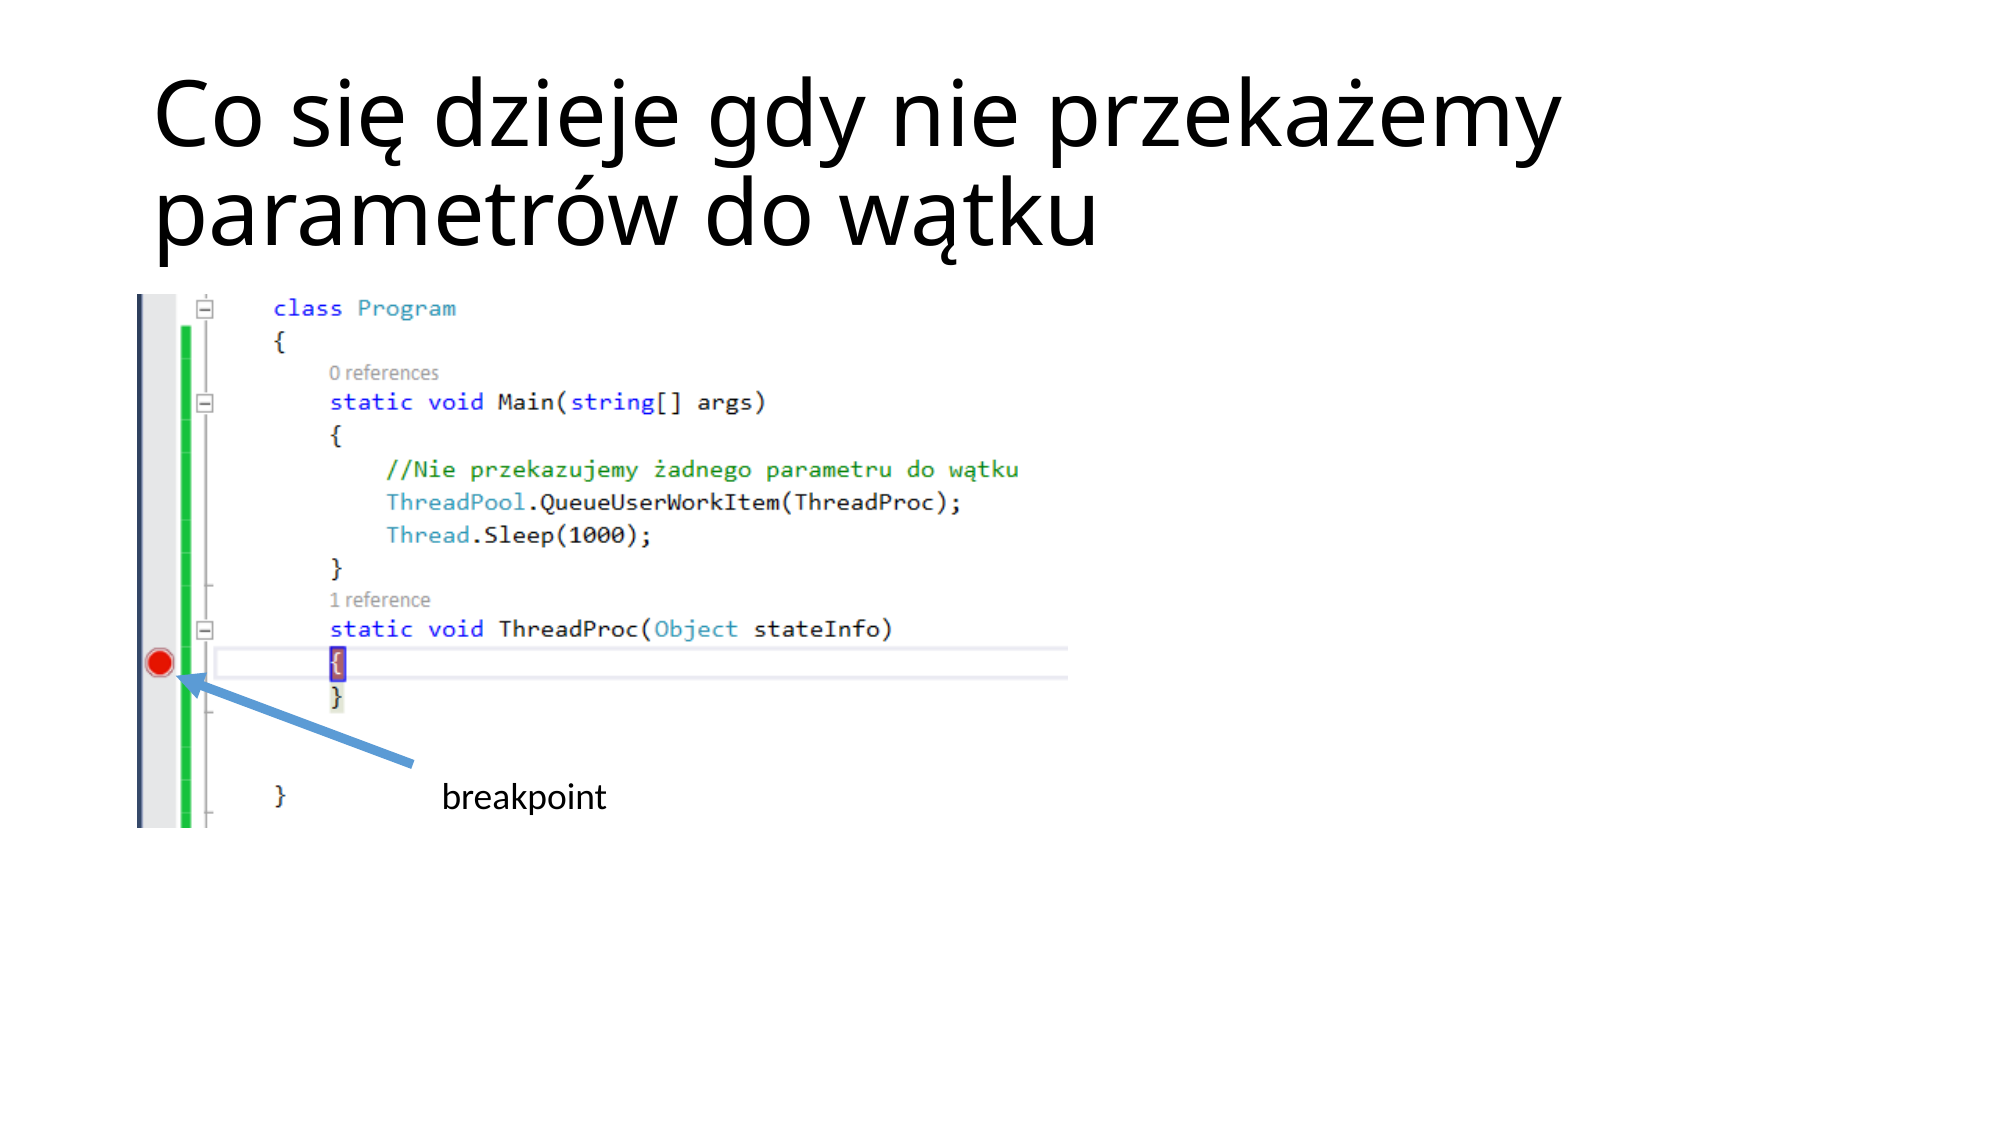

# Co się dzieje gdy nie przekażemy parametrów do wątku
breakpoint